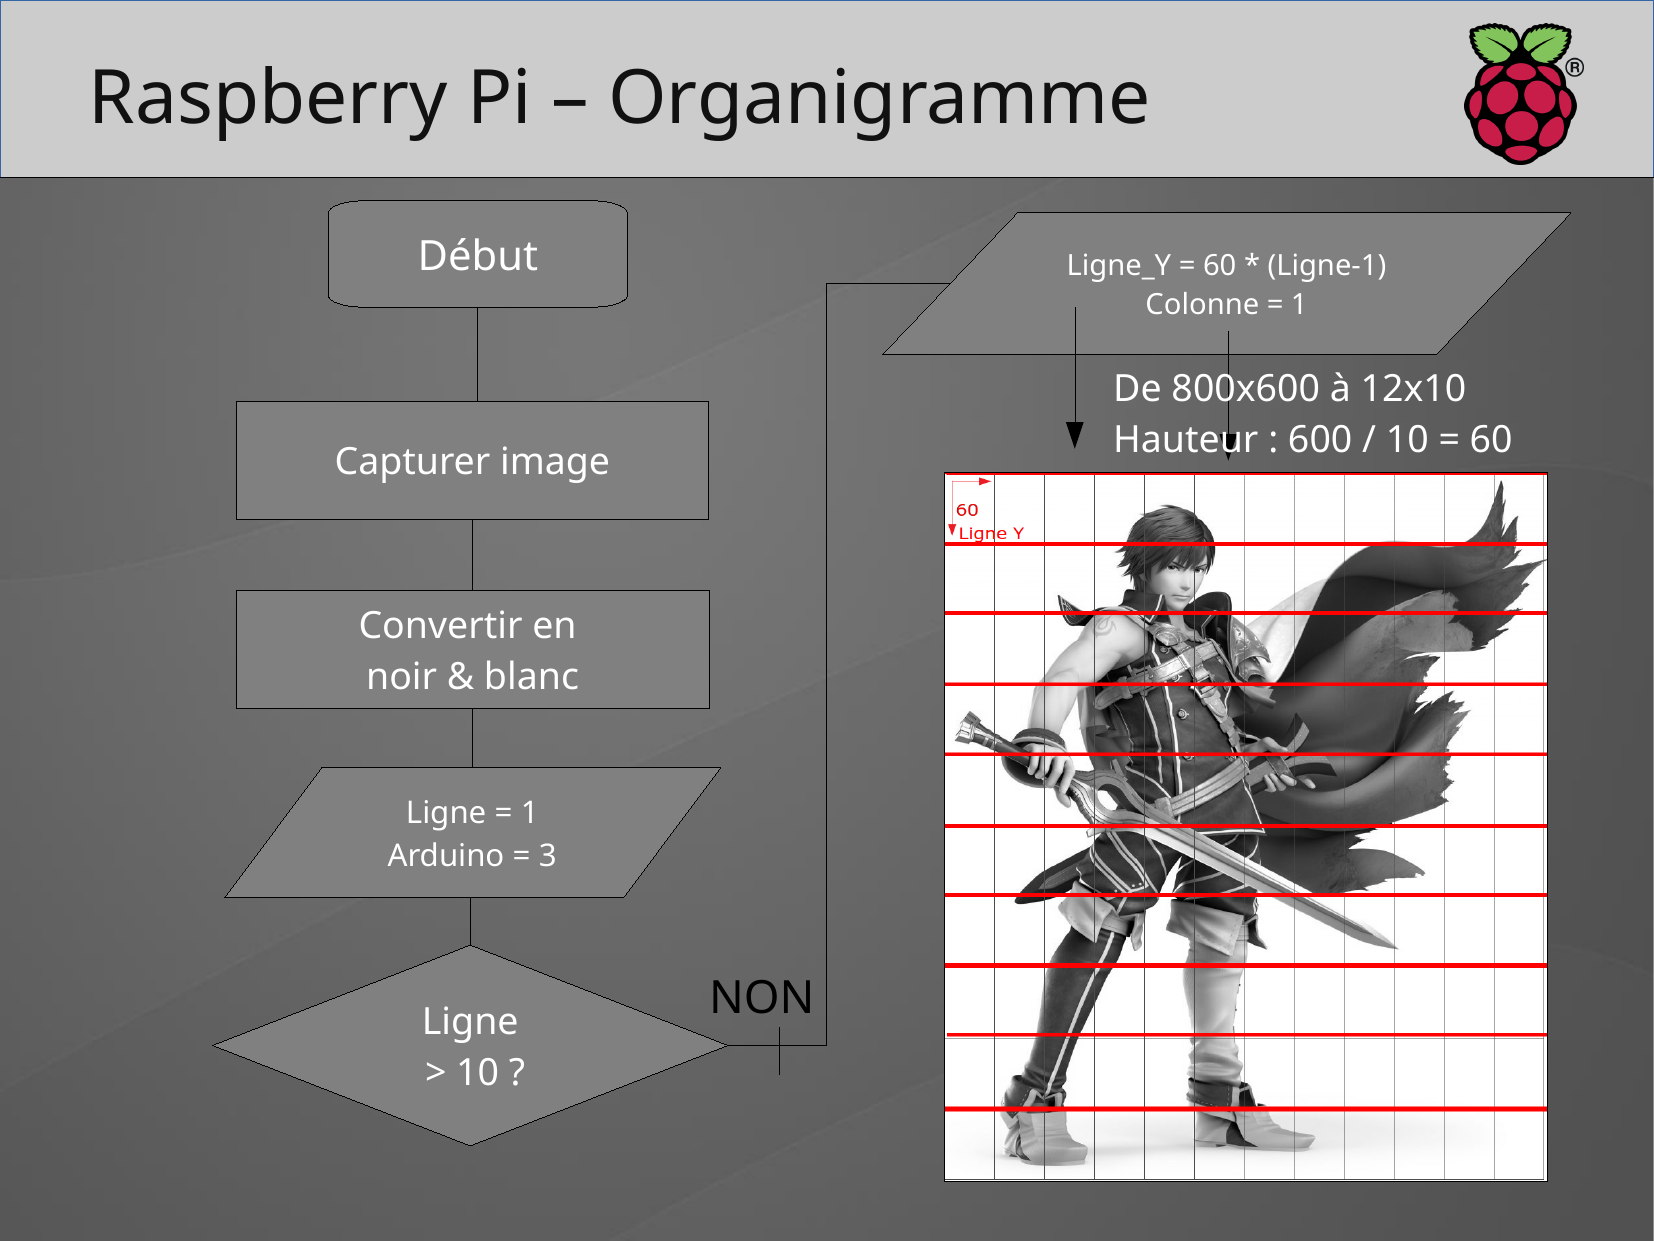

Raspberry Pi – Organigramme
Début
Ligne_Y = 60 * (Ligne-1)
Colonne = 1
De 800x600 à 12x10
Hauteur : 600 / 10 = 60
Capturer image
Convertir en
noir & blanc
Ligne = 1
Arduino = 3
Ligne
 > 10 ?
NON